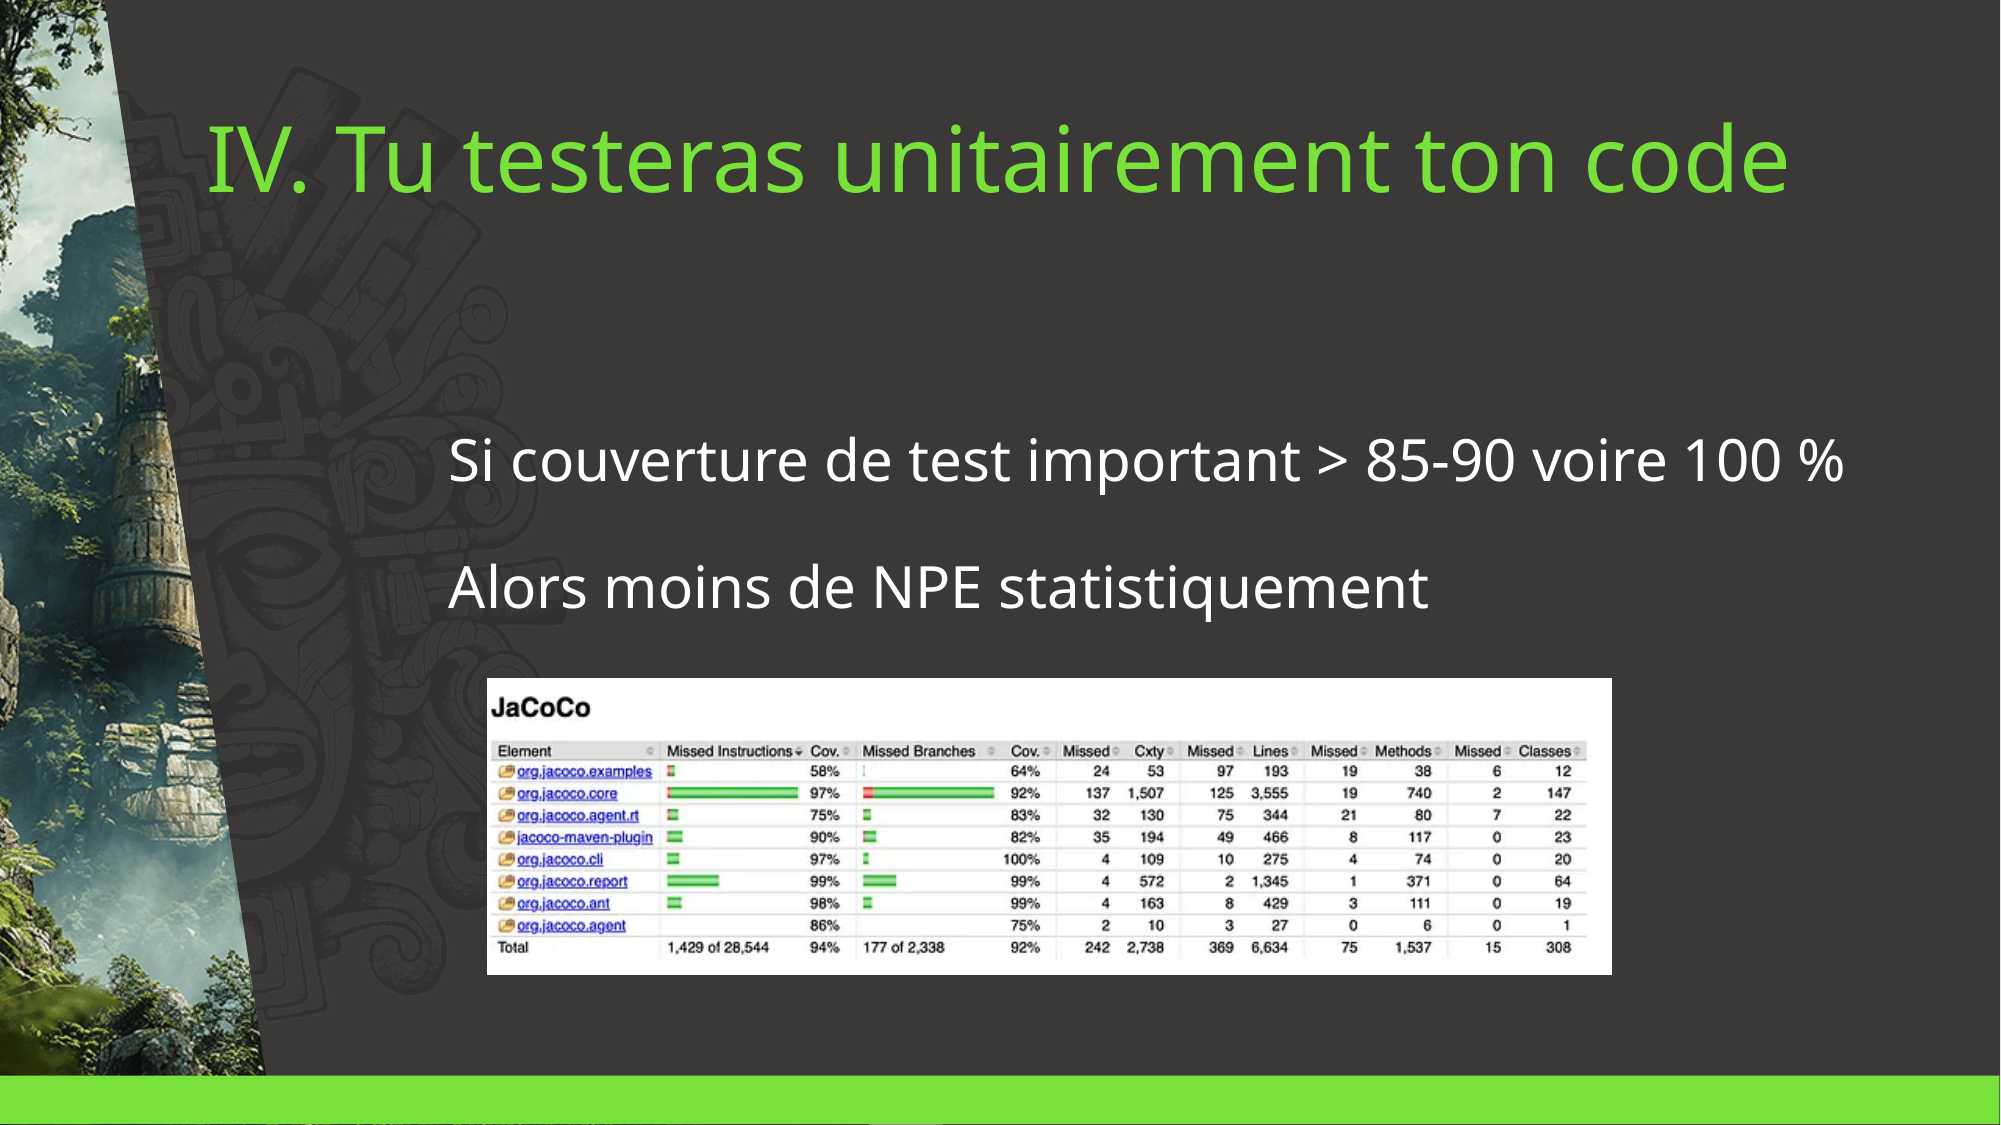

IV. Tu testeras unitairement ton code
Si couverture de test important > 85-90 voire 100 %
Alors moins de NPE statistiquement